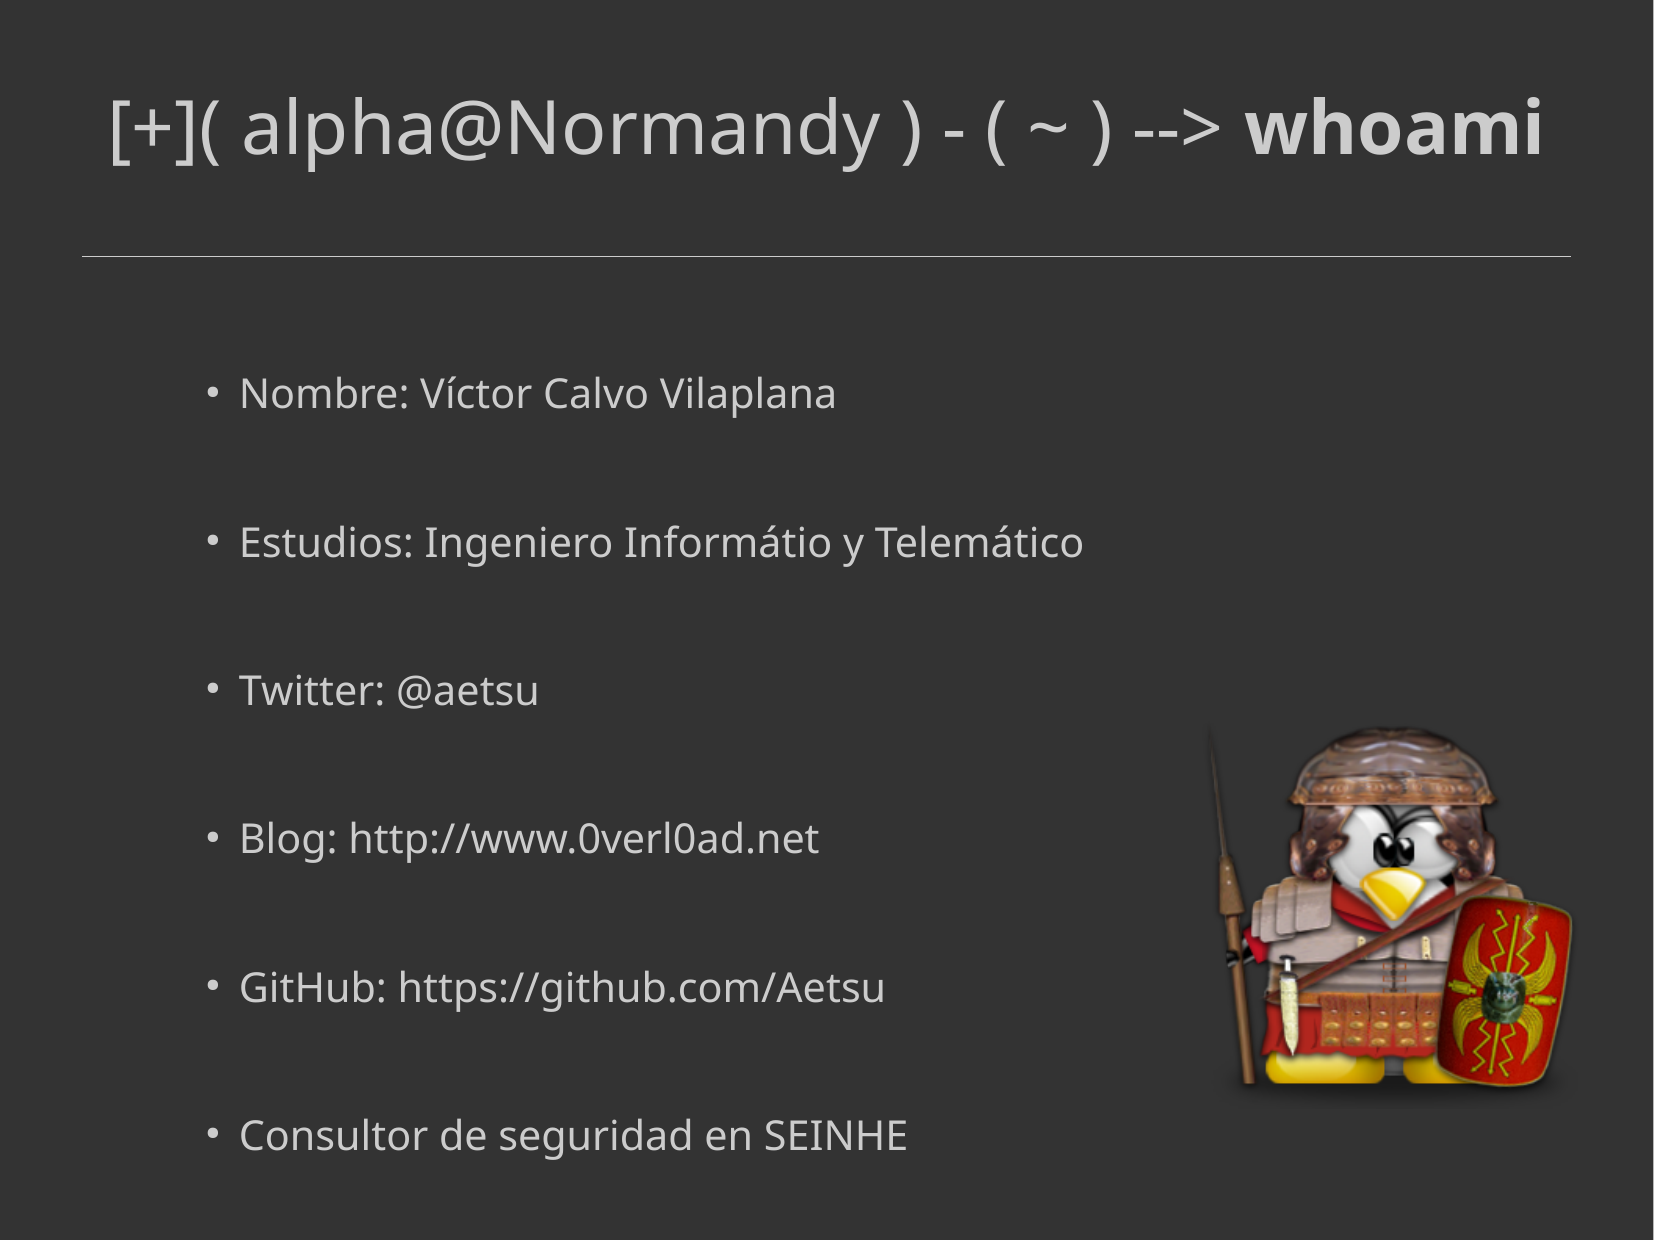

# [+]( alpha@Normandy ) - ( ~ ) --> whoami
Nombre: Víctor Calvo Vilaplana
Estudios: Ingeniero Informátio y Telemático
Twitter: @aetsu
Blog: http://www.0verl0ad.net
GitHub: https://github.com/Aetsu
Consultor de seguridad en SEINHE